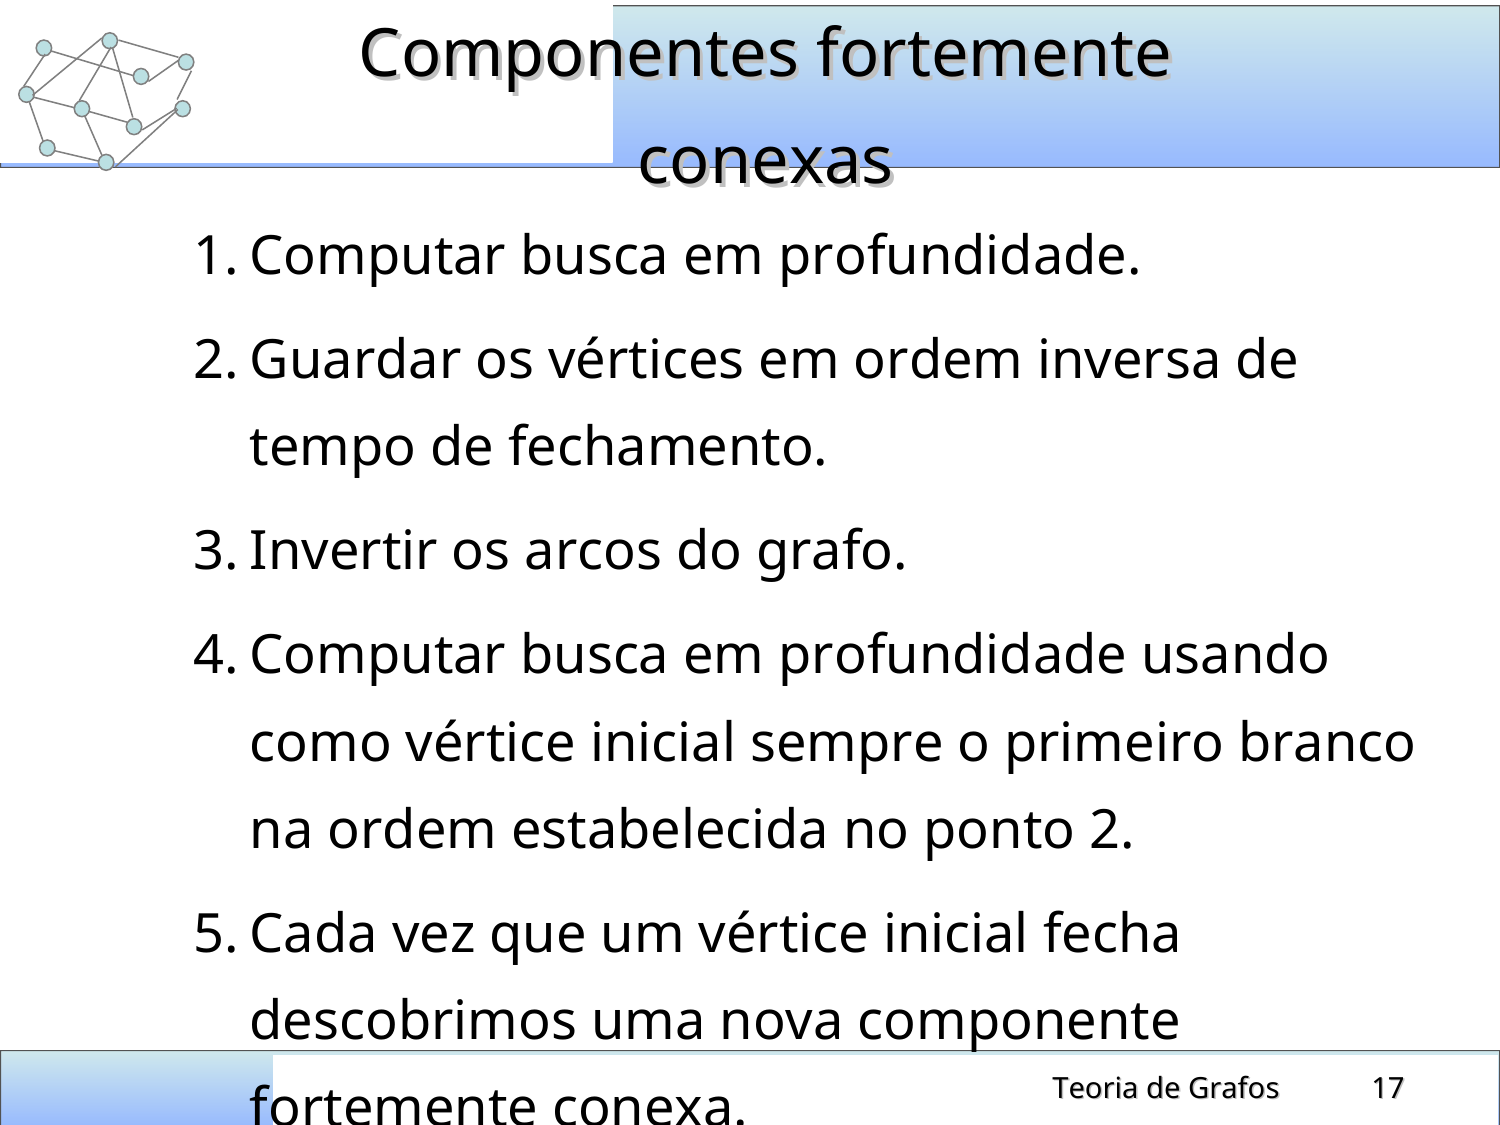

# Componentes fortemente conexas
Computar busca em profundidade.
Guardar os vértices em ordem inversa de tempo de fechamento.
Invertir os arcos do grafo.
Computar busca em profundidade usando como vértice inicial sempre o primeiro branco na ordem estabelecida no ponto 2.
Cada vez que um vértice inicial fecha descobrimos uma nova componente fortemente conexa.
17